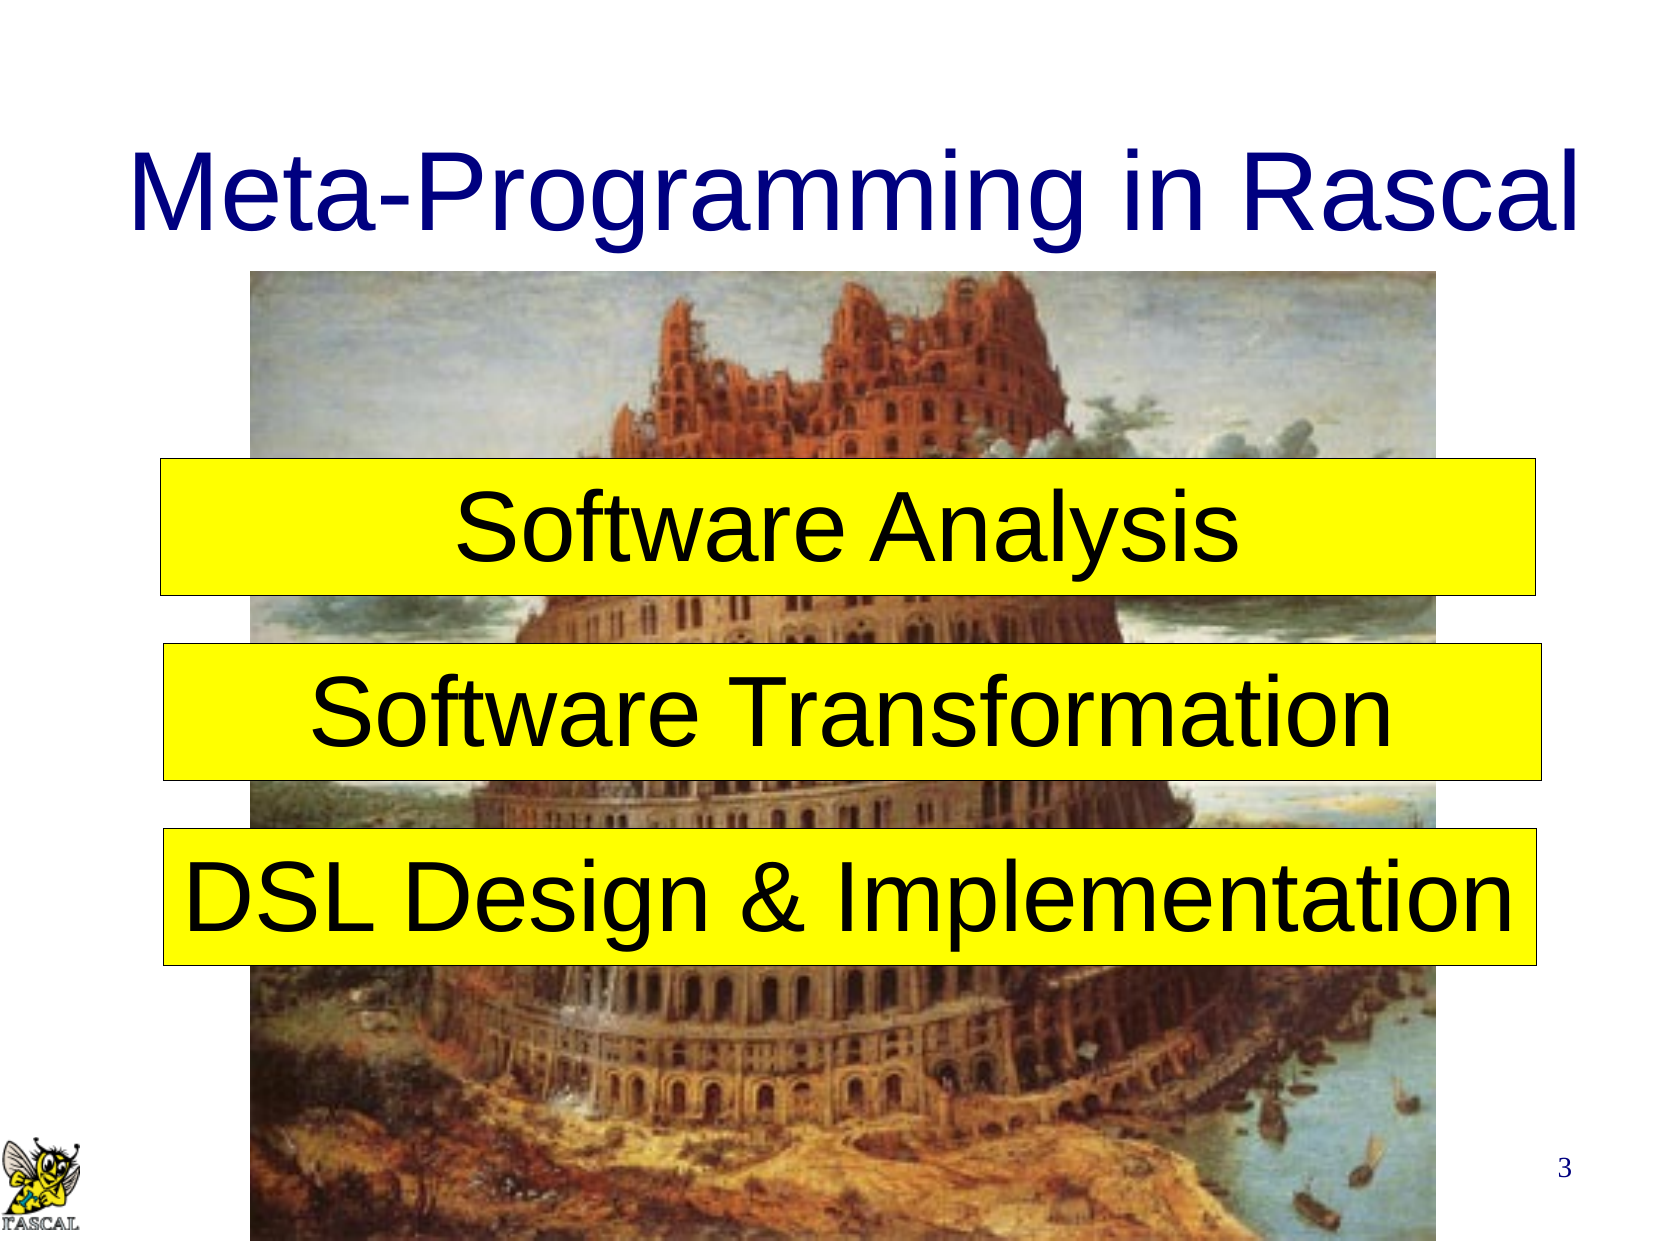

Meta-Programming in Rascal
Software Analysis
Software Transformation
DSL Design & Implementation
3